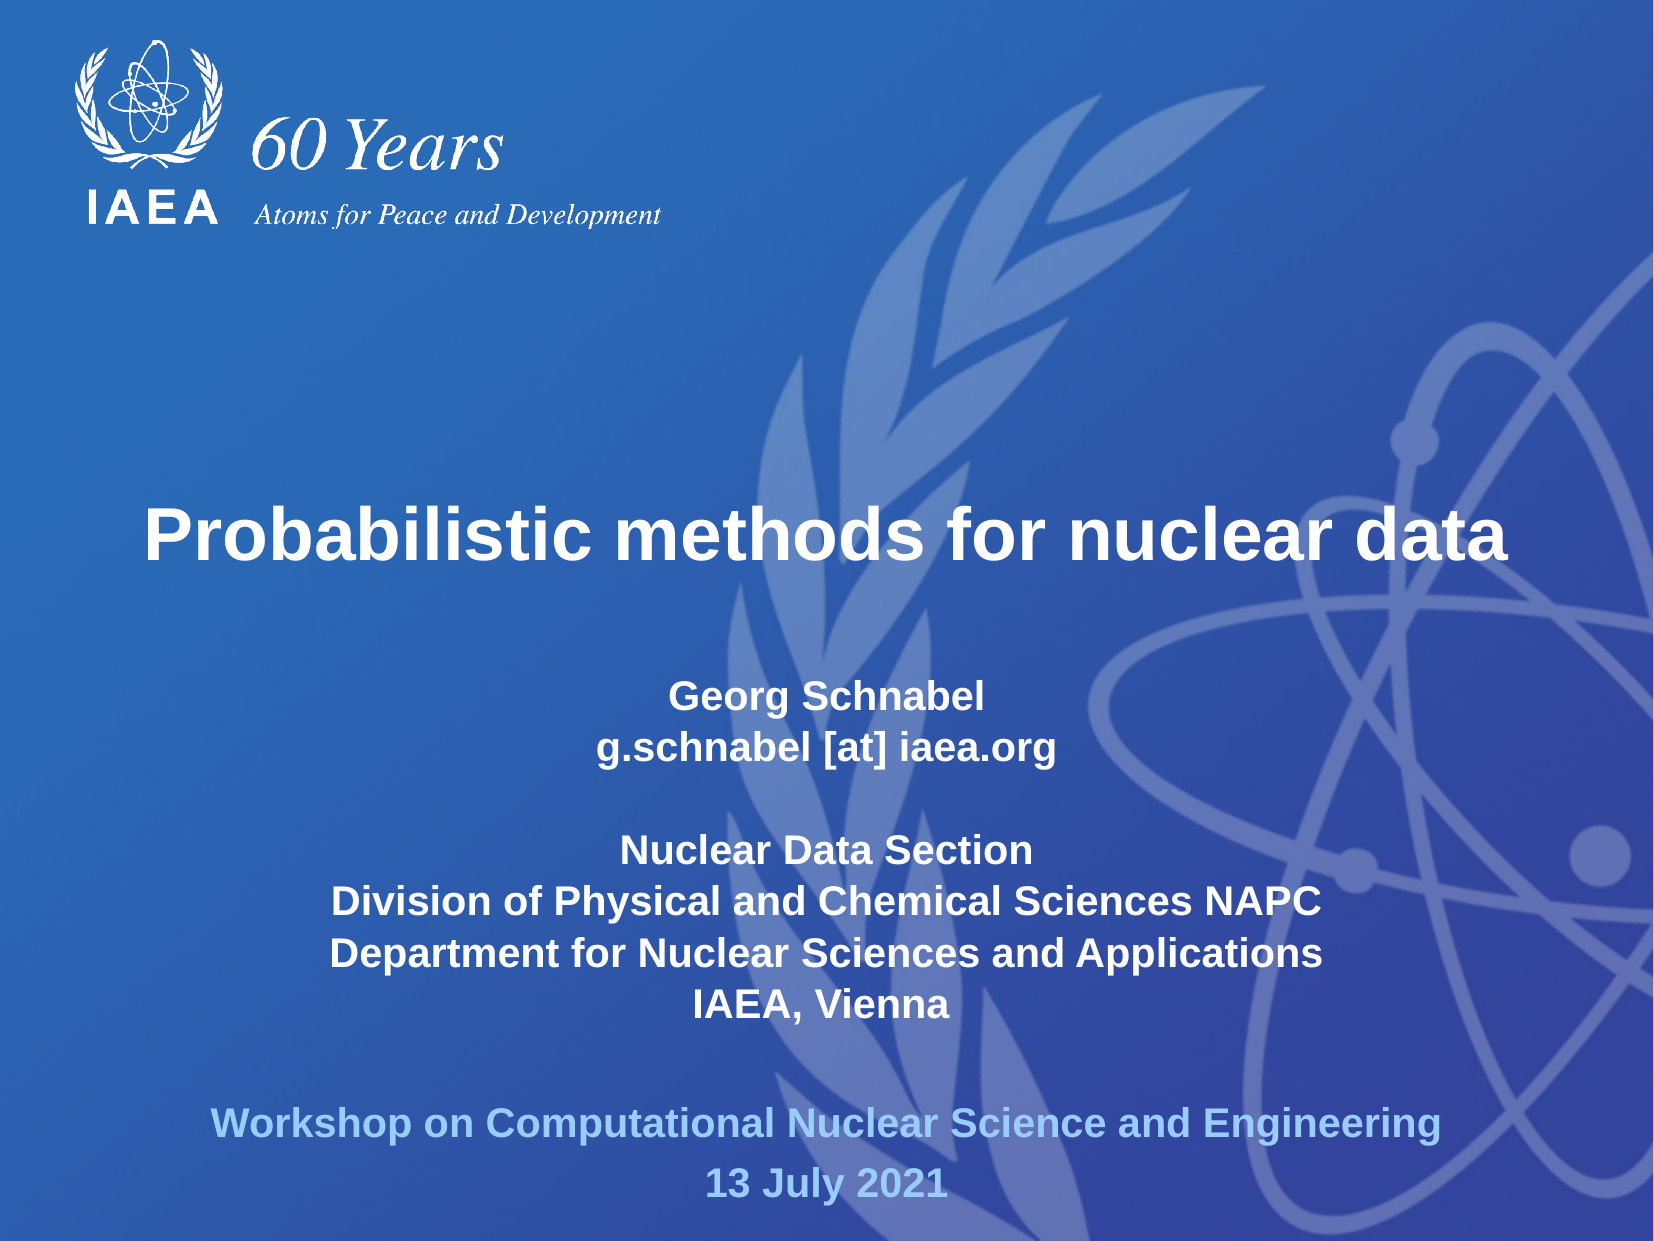

# Probabilistic methods for nuclear data
Georg Schnabel
g.schnabel [at] iaea.org
Nuclear Data Section
Division of Physical and Chemical Sciences NAPC
Department for Nuclear Sciences and Applications
IAEA, Vienna
Workshop on Computational Nuclear Science and Engineering
13 July 2021
1